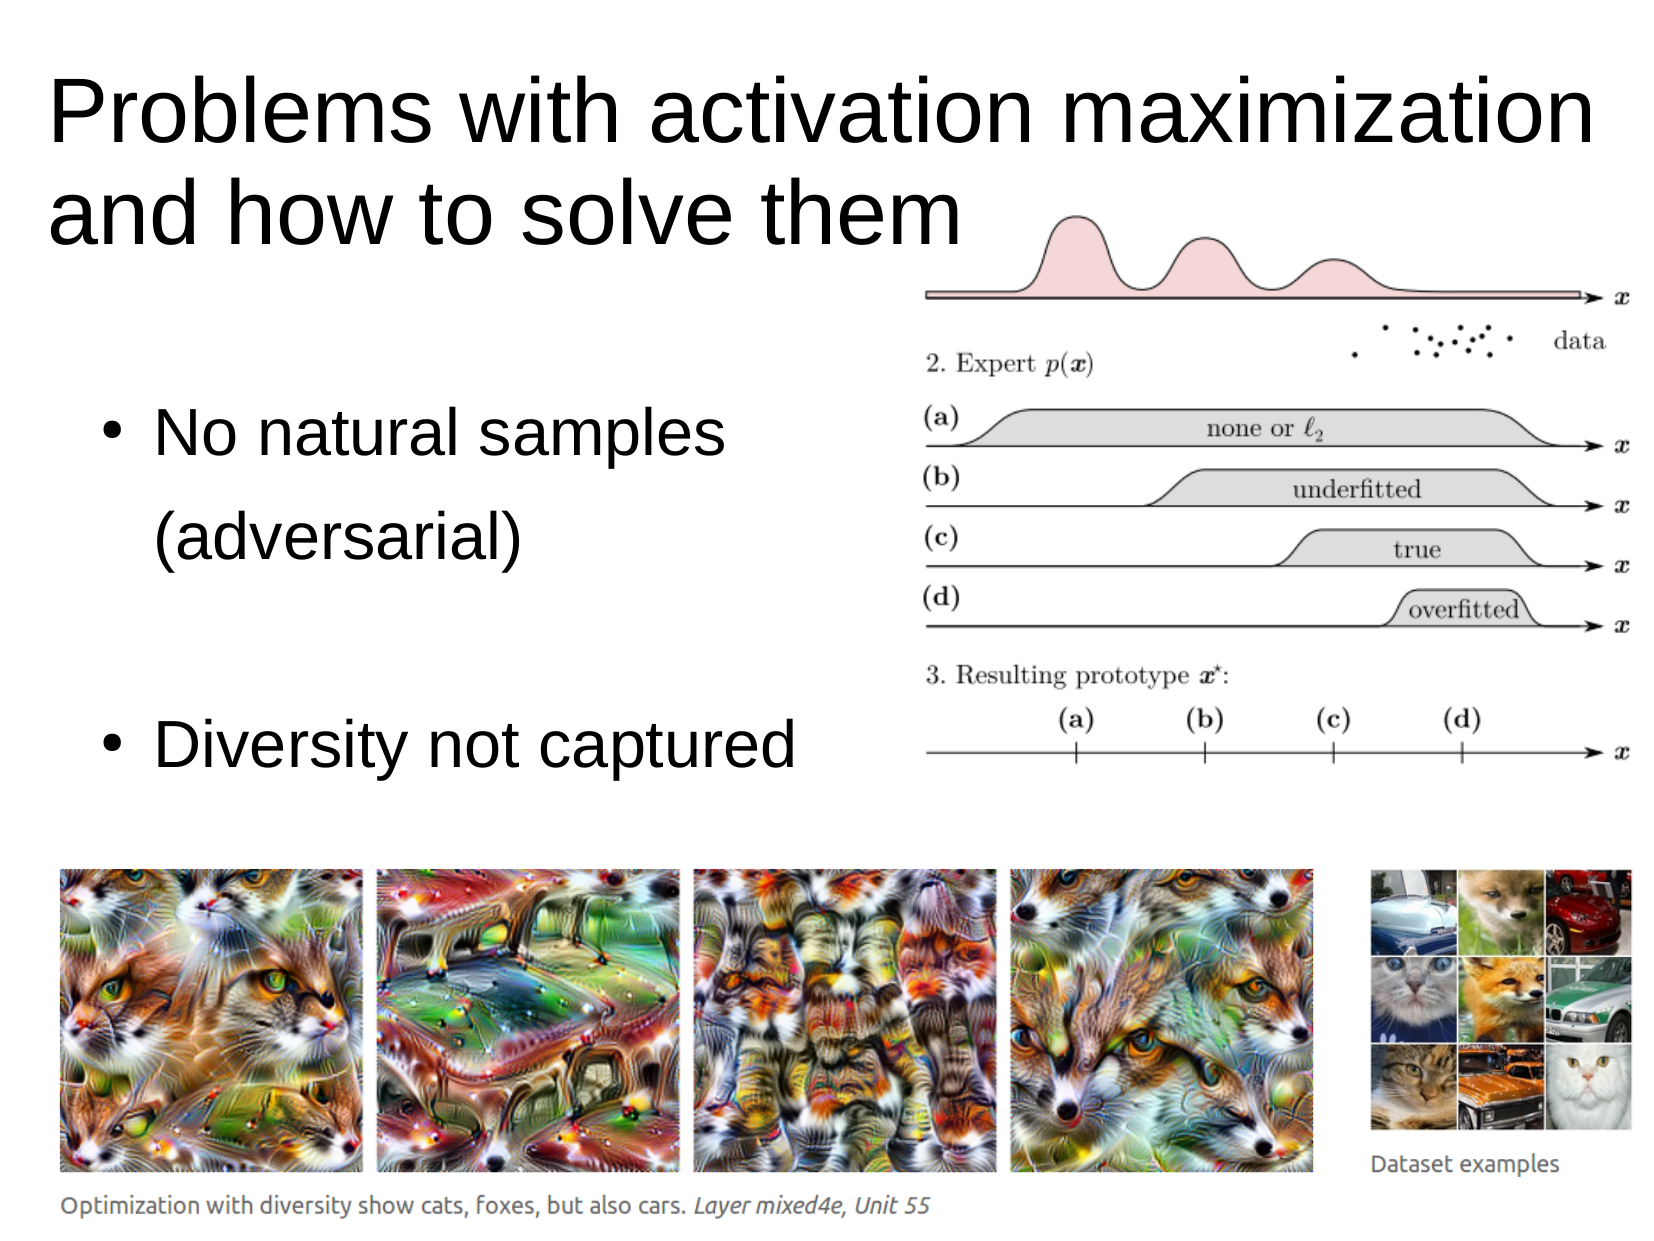

# Problems with activation maximization and how to solve them
No natural samples
(adversarial)
Diversity not captured